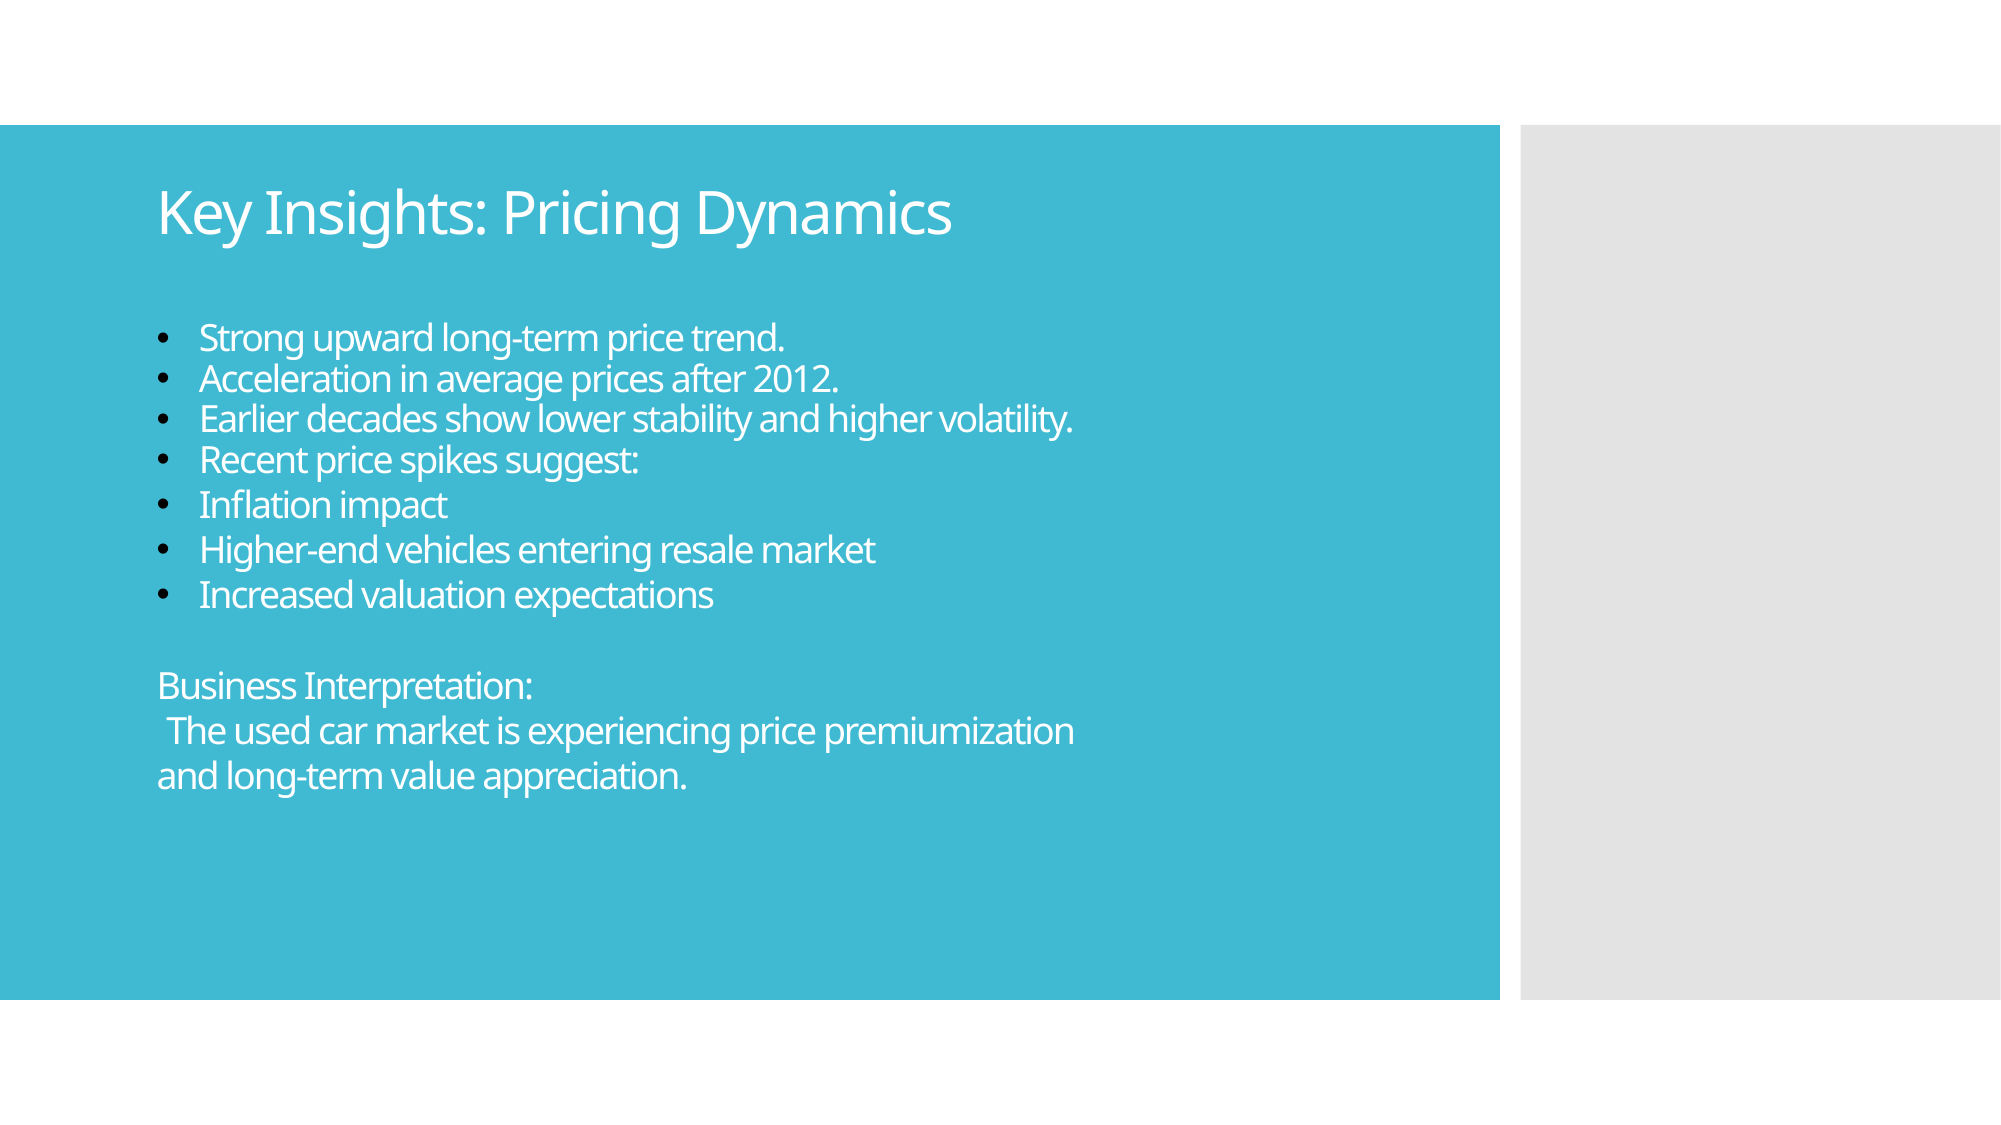

# Key Insights: Pricing Dynamics
Strong upward long-term price trend.
Acceleration in average prices after 2012.
Earlier decades show lower stability and higher volatility.
Recent price spikes suggest:
Inflation impact
Higher-end vehicles entering resale market
Increased valuation expectations
Business Interpretation:
 The used car market is experiencing price premiumization and long-term value appreciation.